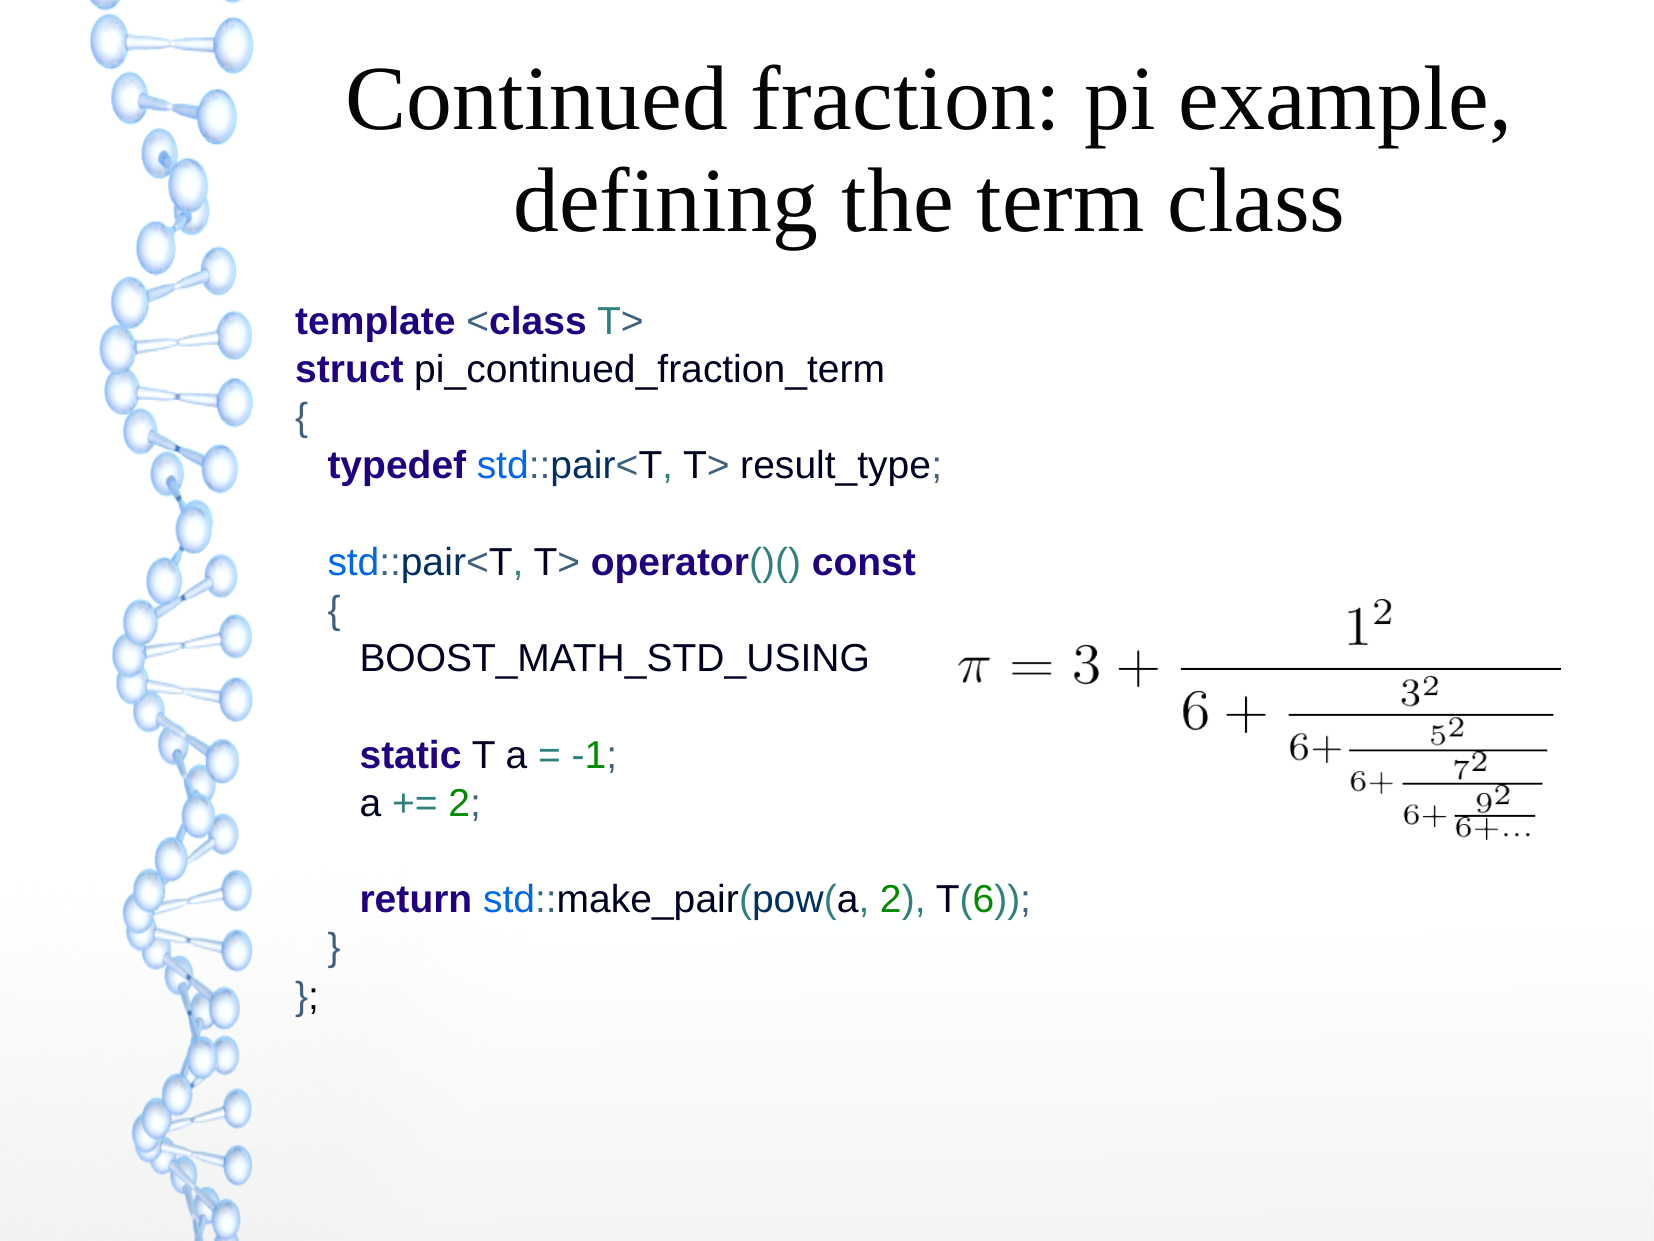

# Continued fraction: pi example, defining the term class
template <class T>
struct pi_continued_fraction_term
{
 typedef std::pair<T, T> result_type;
 std::pair<T, T> operator()() const
 {
 BOOST_MATH_STD_USING
 static T a = -1;
 a += 2;
 return std::make_pair(pow(a, 2), T(6));
 }
};